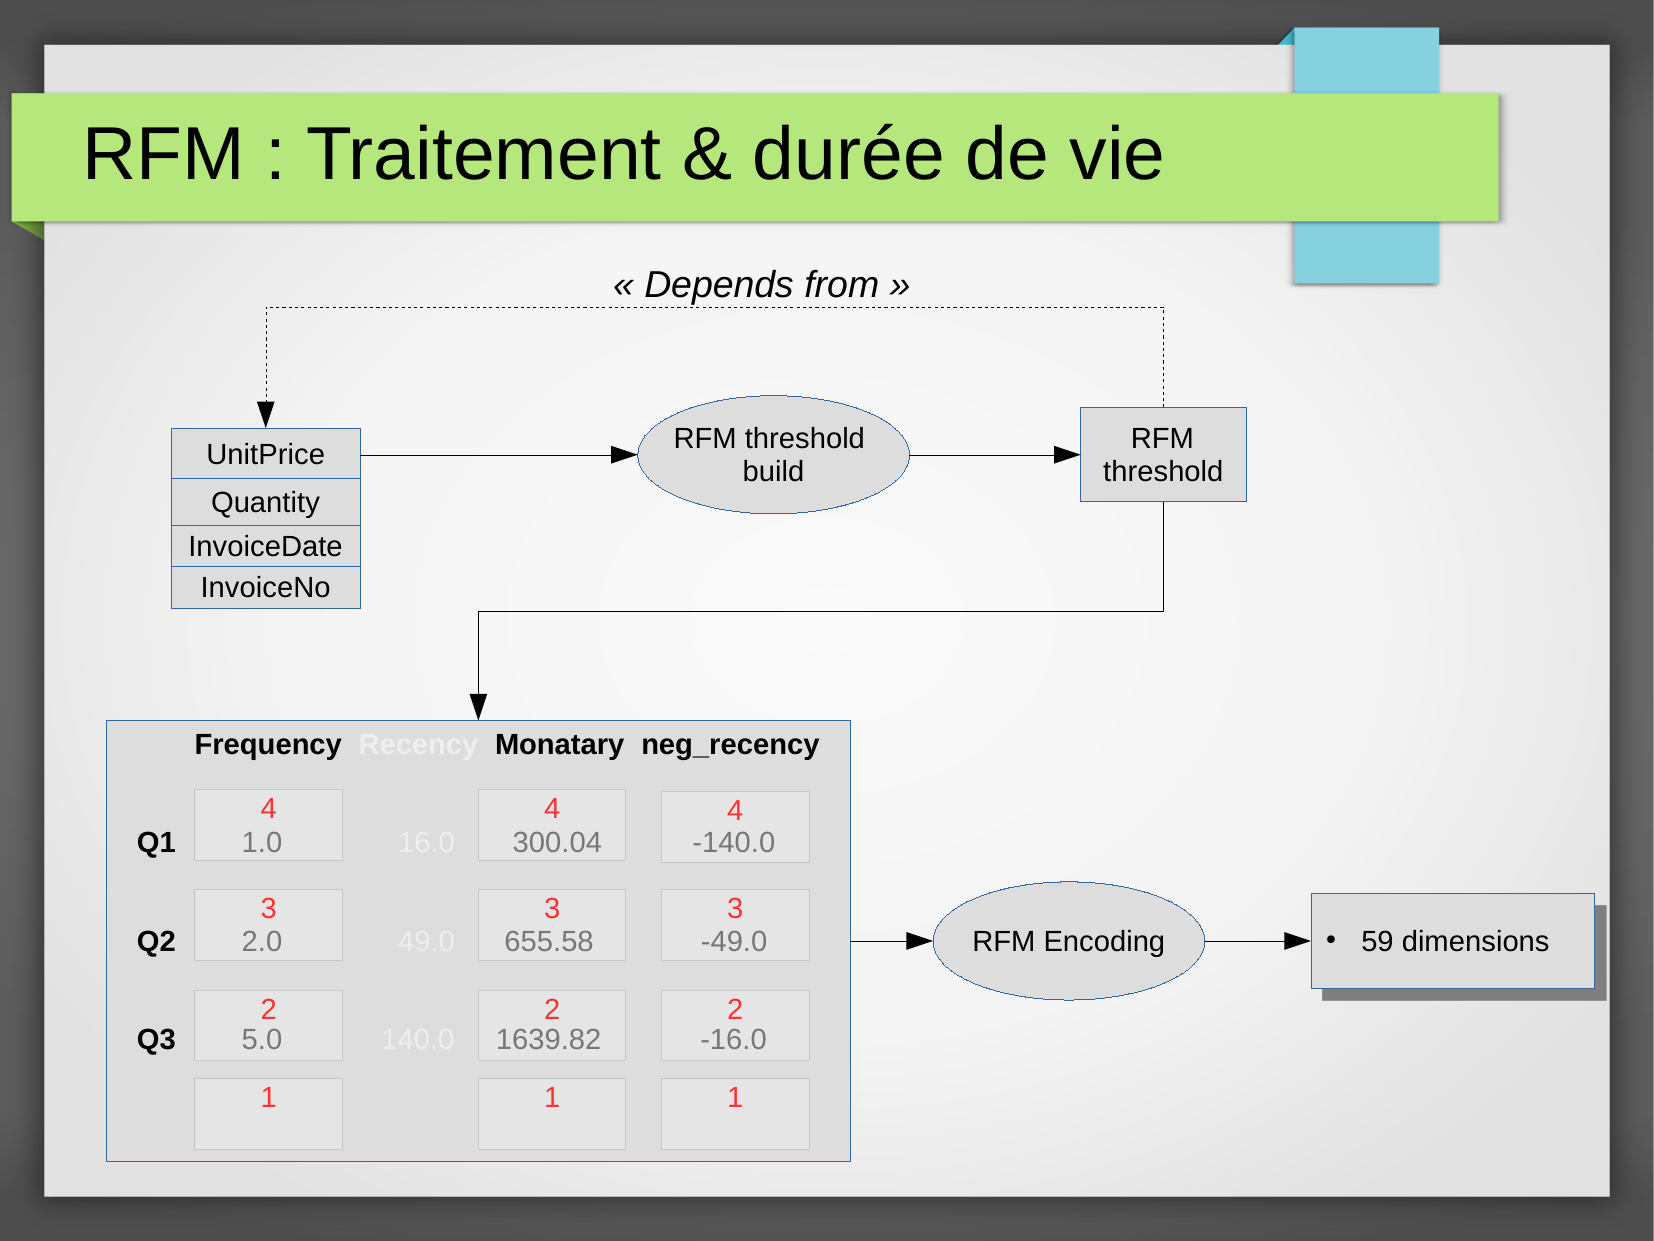

# RFM : Traitement & durée de vie
« Depends from »
RFM threshold
build
RFM
threshold
UnitPrice
Quantity
InvoiceDate
InvoiceNo
 Frequency Recency Monatary neg_recency
Q1 1.0 16.0 300.04 -140.0
Q2 2.0 49.0 655.58 -49.0
Q3 5.0 140.0 1639.82 -16.0
4
3
2
1
4
3
2
1
4
RFM Encoding
3
59 dimensions
2
1